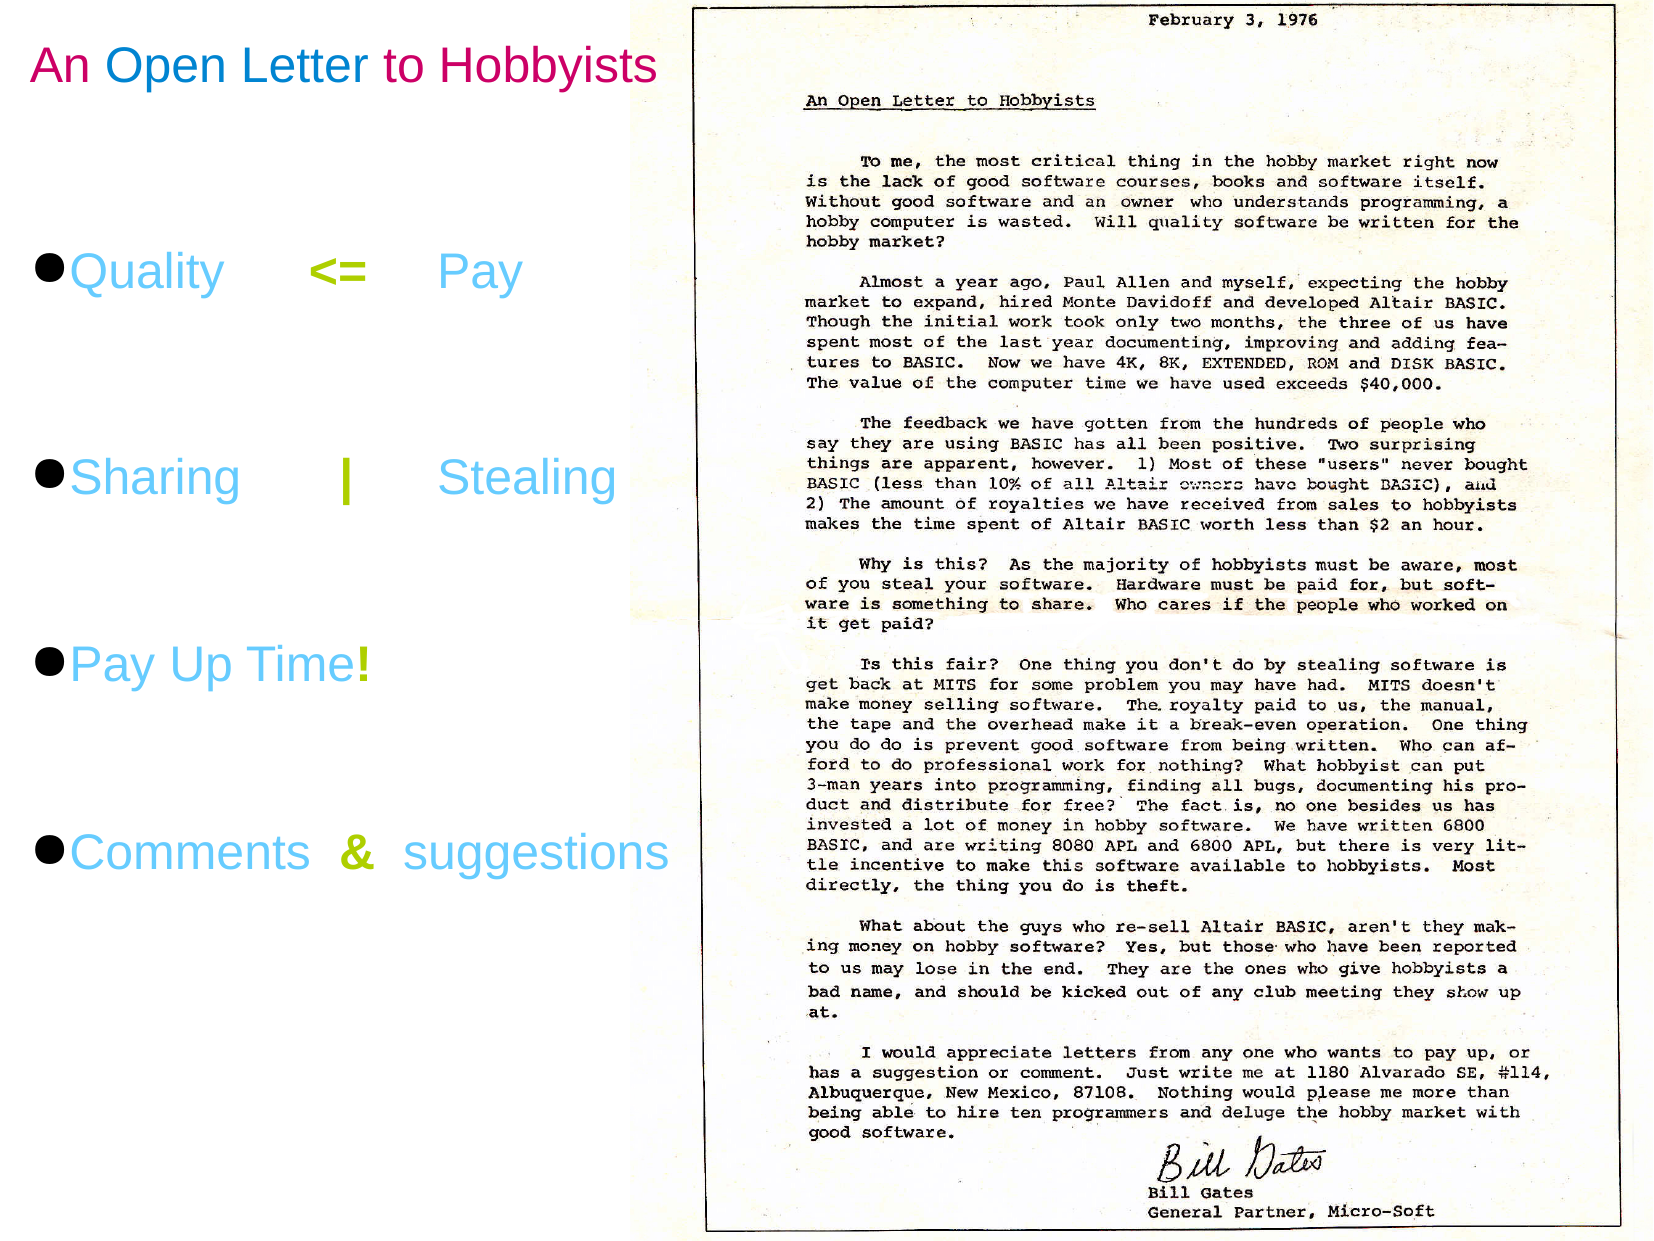

An Open Letter to Hobbyists
Quality <= Pay
Sharing | Stealing
Pay Up Time!
Comments & suggestions